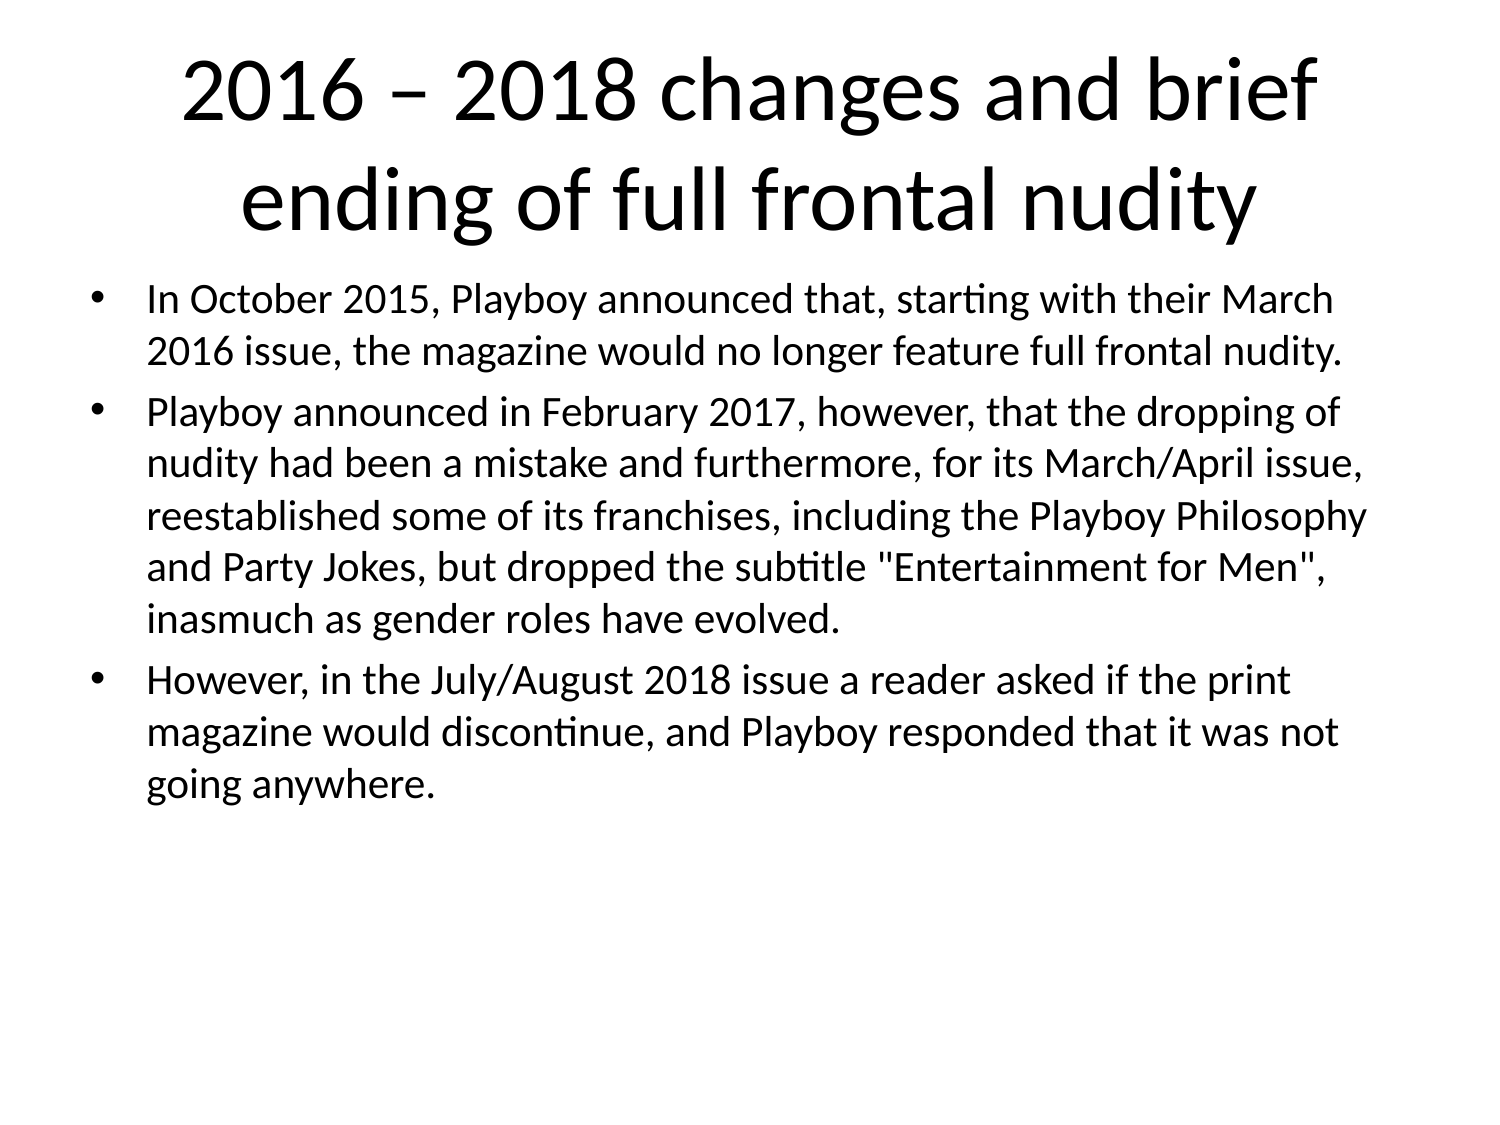

# 2016 – 2018 changes and brief ending of full frontal nudity
In October 2015, Playboy announced that, starting with their March 2016 issue, the magazine would no longer feature full frontal nudity.
Playboy announced in February 2017, however, that the dropping of nudity had been a mistake and furthermore, for its March/April issue, reestablished some of its franchises, including the Playboy Philosophy and Party Jokes, but dropped the subtitle "Entertainment for Men", inasmuch as gender roles have evolved.
However, in the July/August 2018 issue a reader asked if the print magazine would discontinue, and Playboy responded that it was not going anywhere.